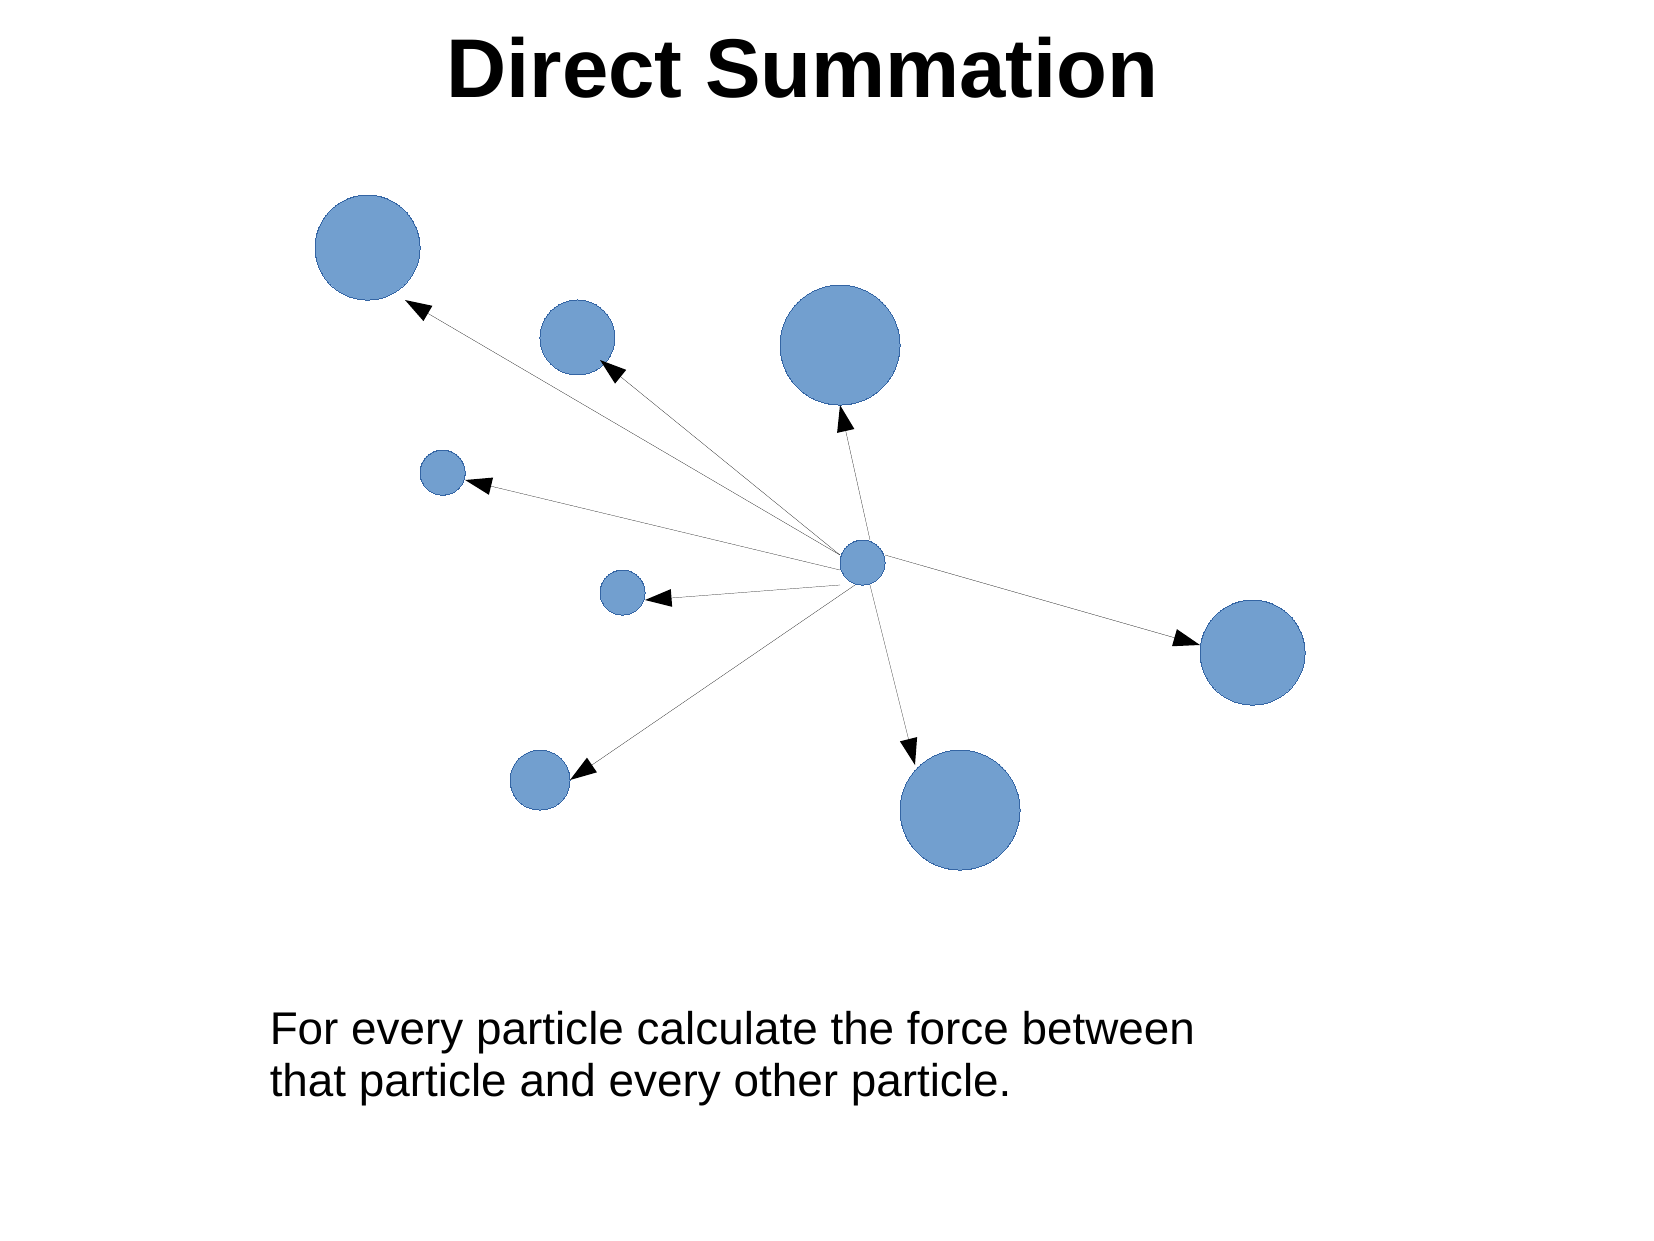

Direct Summation
For every particle calculate the force between that particle and every other particle.